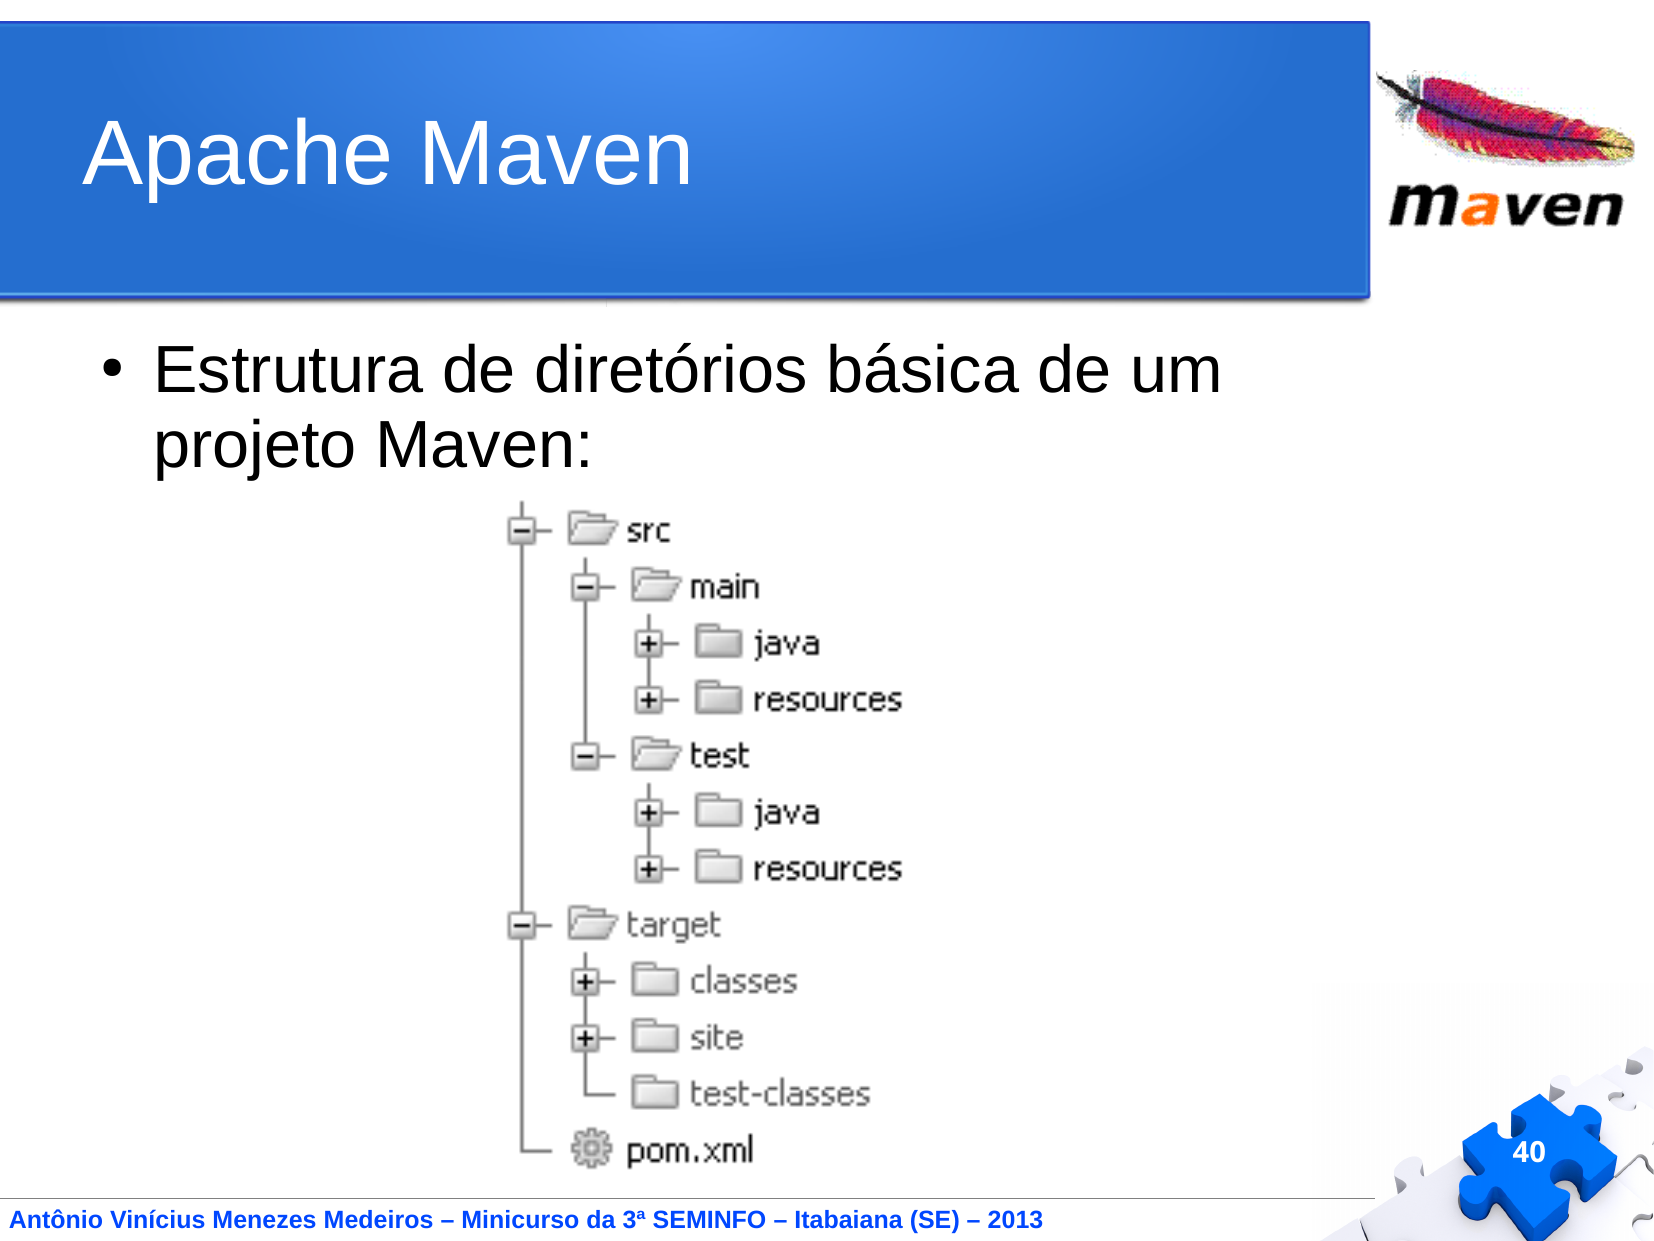

# Apache Maven
Estrutura de diretórios básica de um projeto Maven:
40